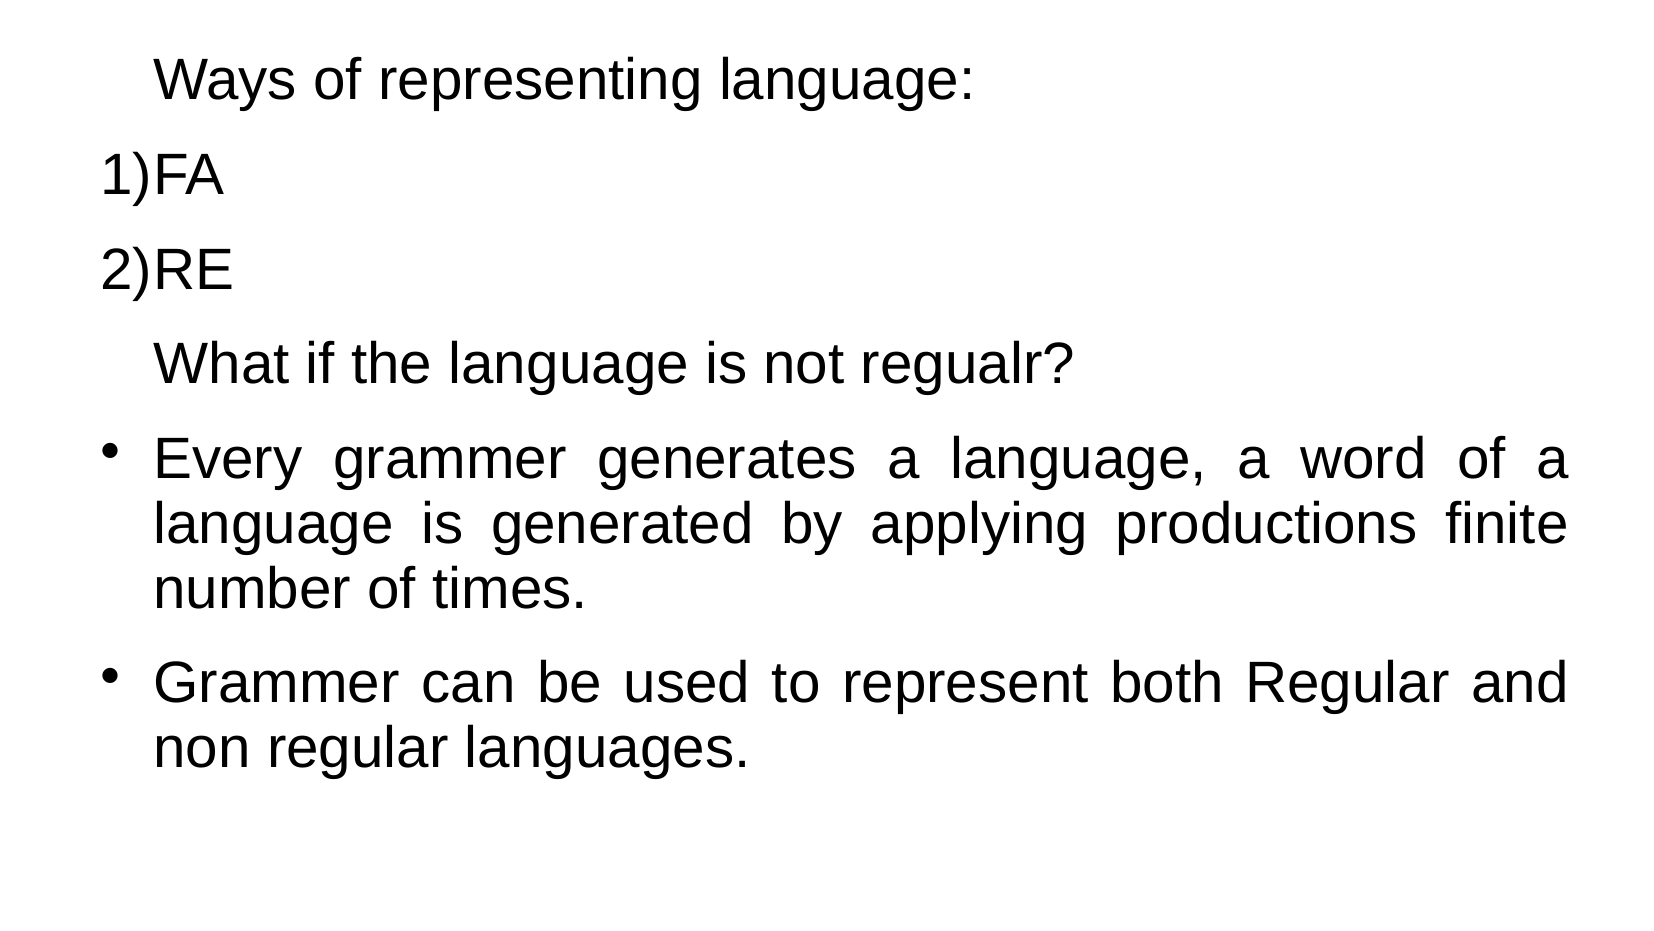

# Ways of representing language:
FA
RE
What if the language is not regualr?
Every grammer generates a language, a word of a language is generated by applying productions finite number of times.
Grammer can be used to represent both Regular and non regular languages.